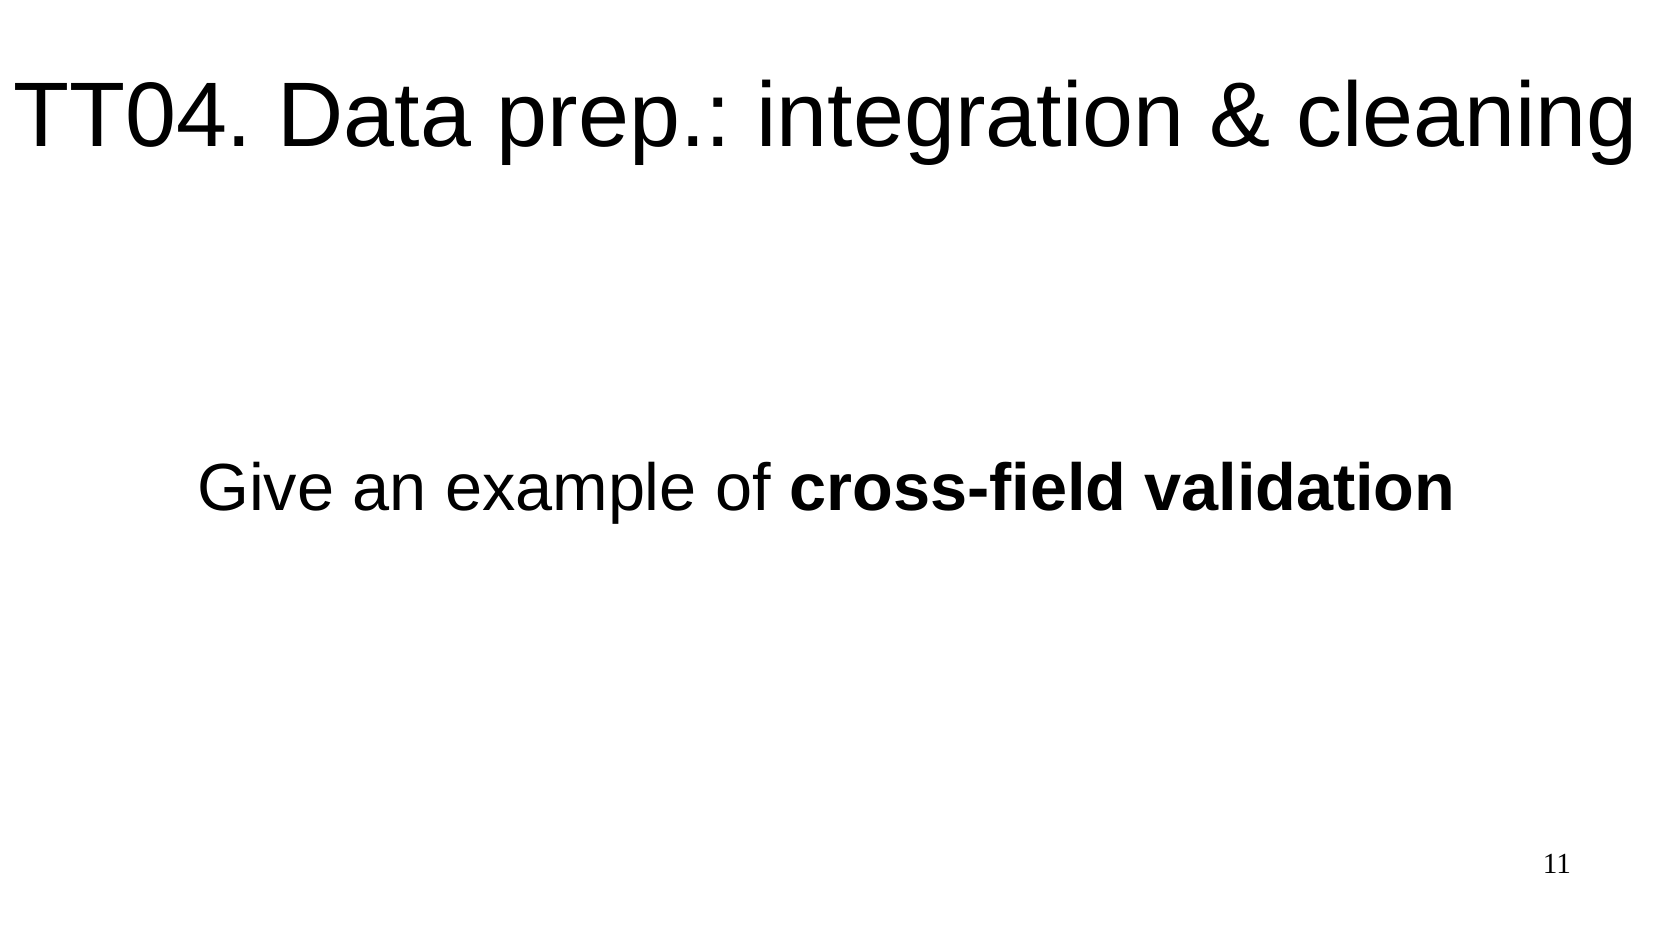

TT04. Data prep.: integration & cleaning
# Give an example of cross-field validation
11